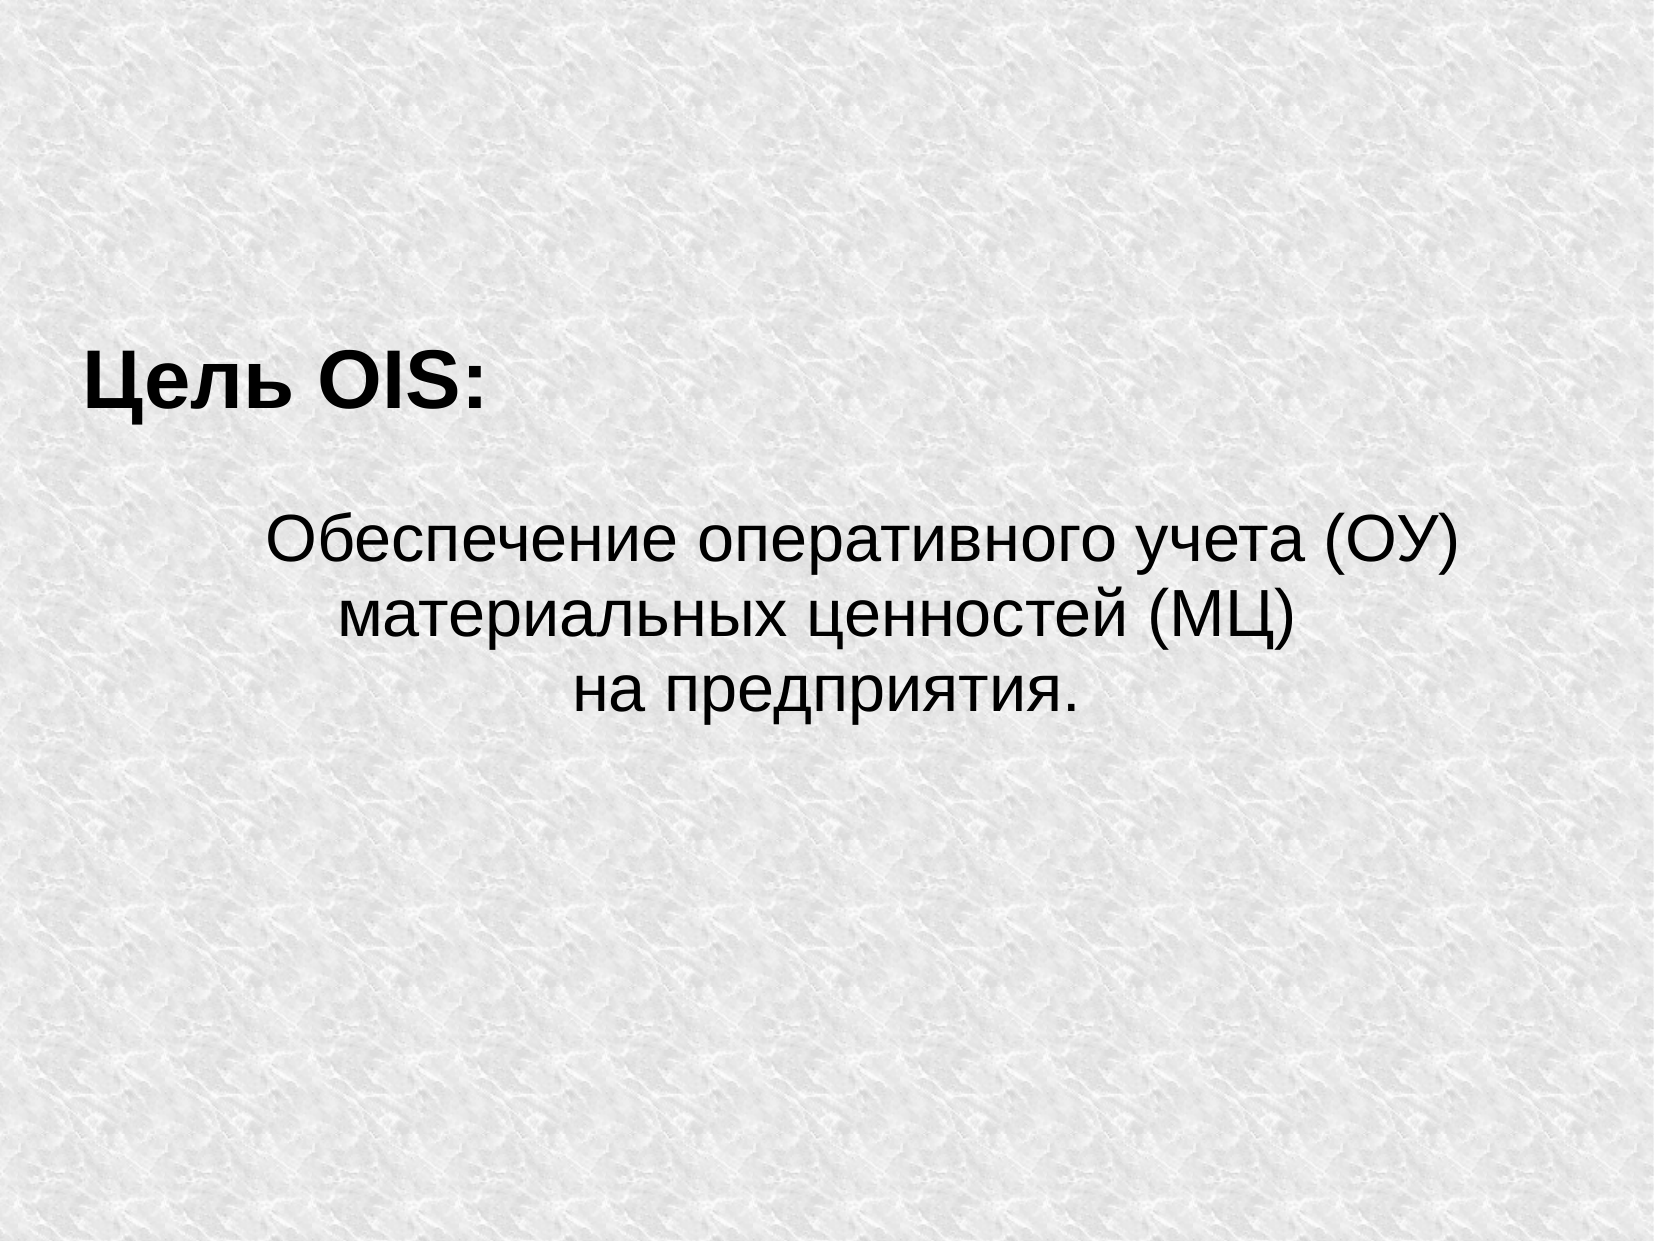

# Цель OIS:
	Обеспечение оперативного учета (ОУ) материальных ценностей (МЦ)
на предприятия.